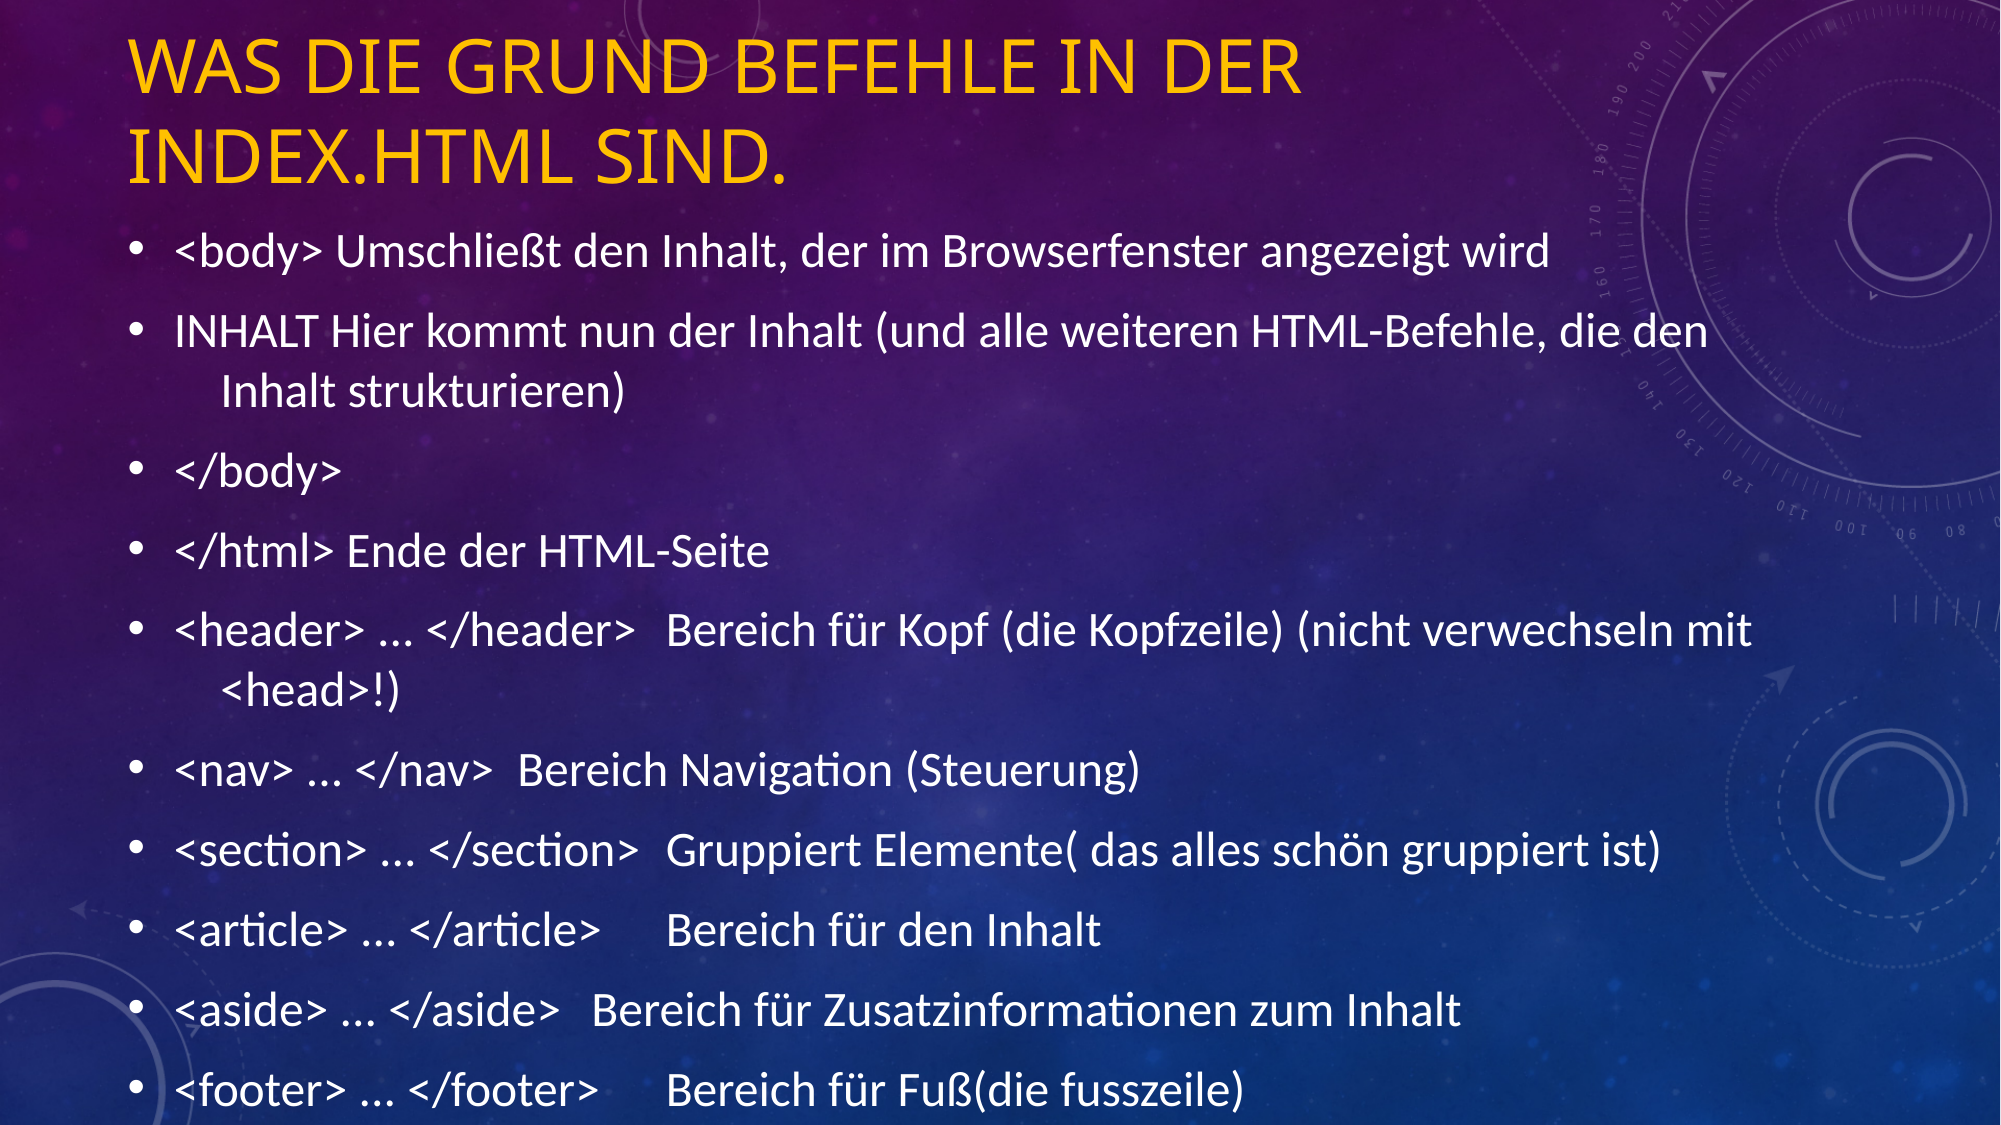

# Was die Grund befehle in der index.html sind.
<body> Umschließt den Inhalt, der im Browserfenster angezeigt wird
INHALT Hier kommt nun der Inhalt (und alle weiteren HTML-Befehle, die den Inhalt strukturieren)
</body>
</html> Ende der HTML-Seite
<header> ... </header>	Bereich für Kopf (die Kopfzeile) (nicht verwechseln mit <head>!)
<nav> ... </nav>	Bereich Navigation (Steuerung)
<section> ... </section>	Gruppiert Elemente( das alles schön gruppiert ist)
<article> ... </article>	Bereich für den Inhalt
<aside> ... </aside>	Bereich für Zusatzinformationen zum Inhalt
<footer> ... </footer>	Bereich für Fuß(die fusszeile)